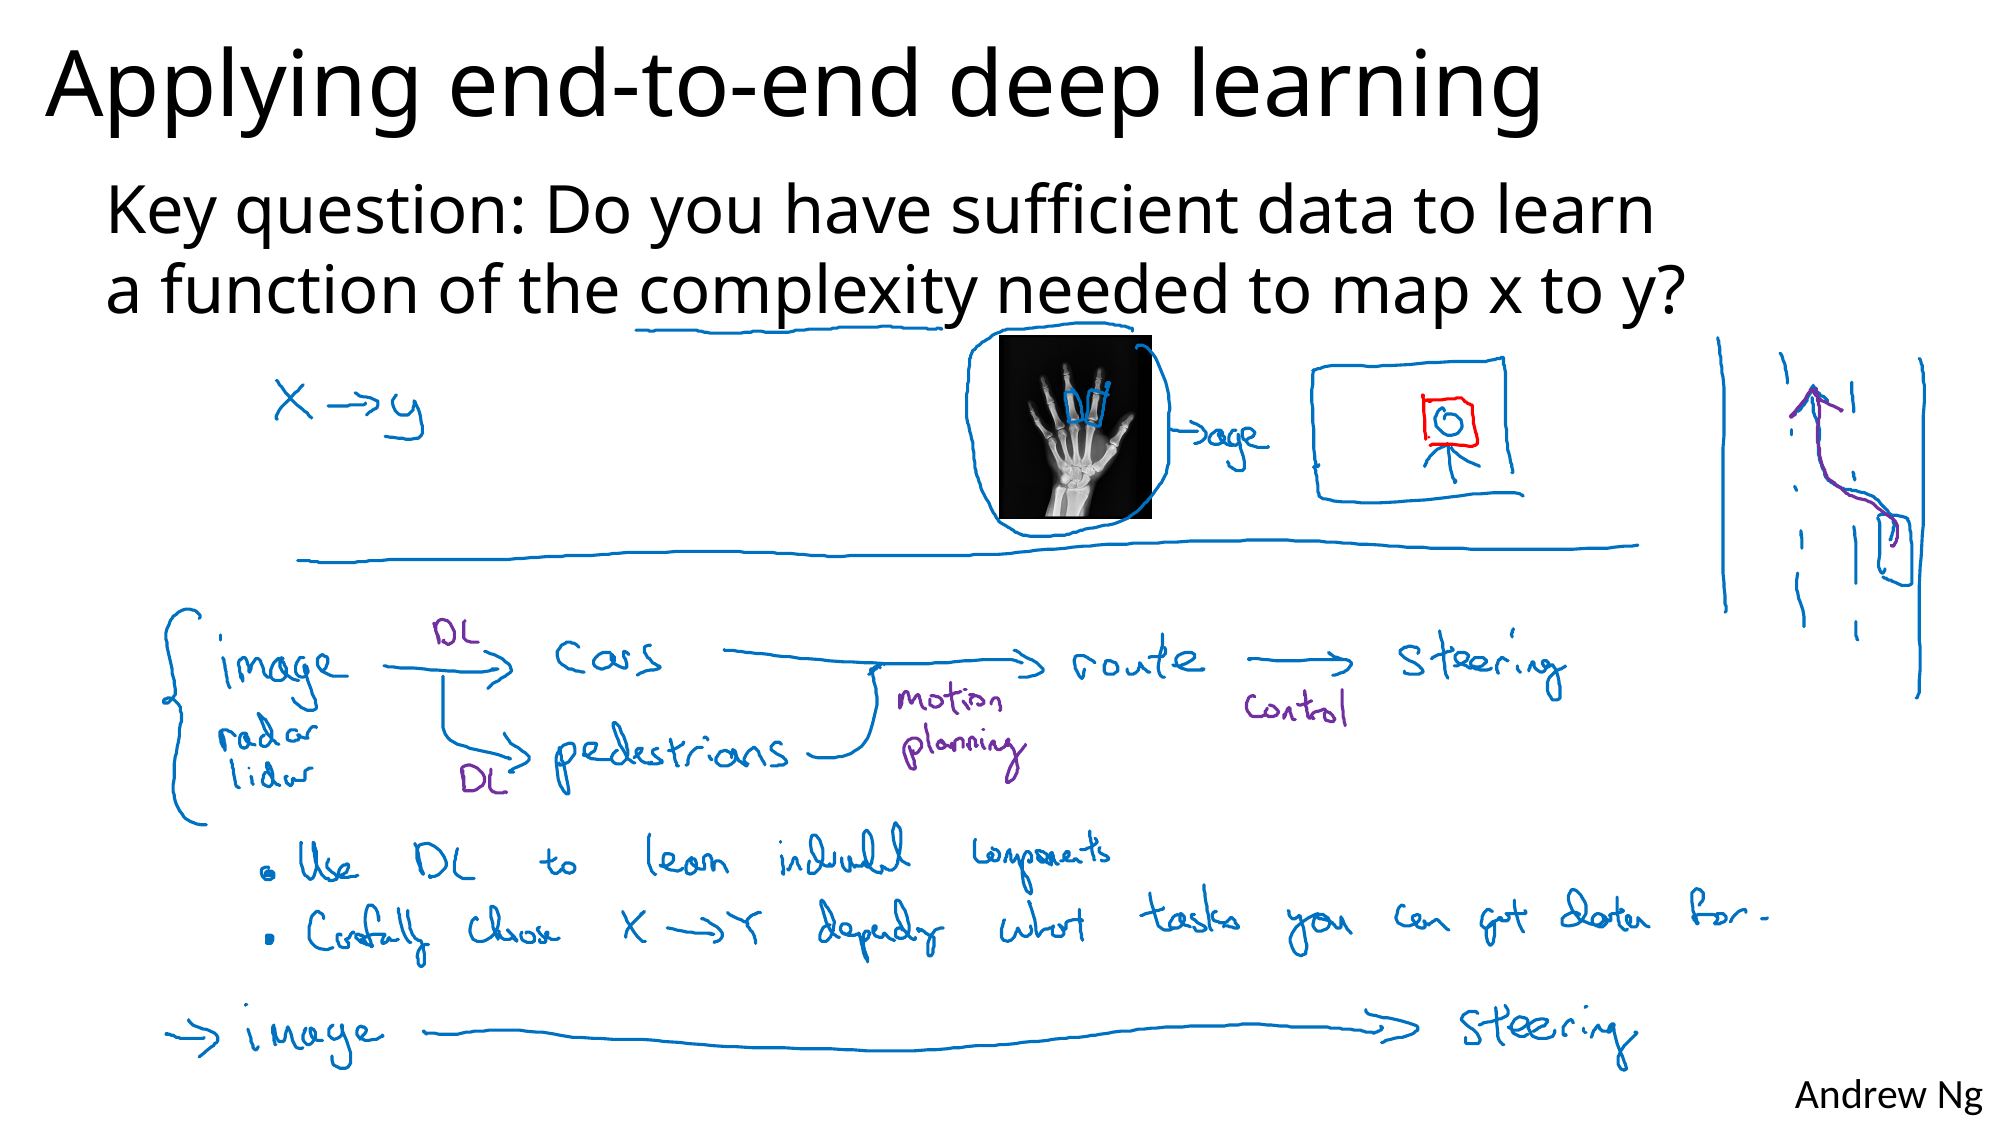

# Applying end-to-end deep learning
Key question: Do you have sufficient data to learn
a function of the complexity needed to map x to y?